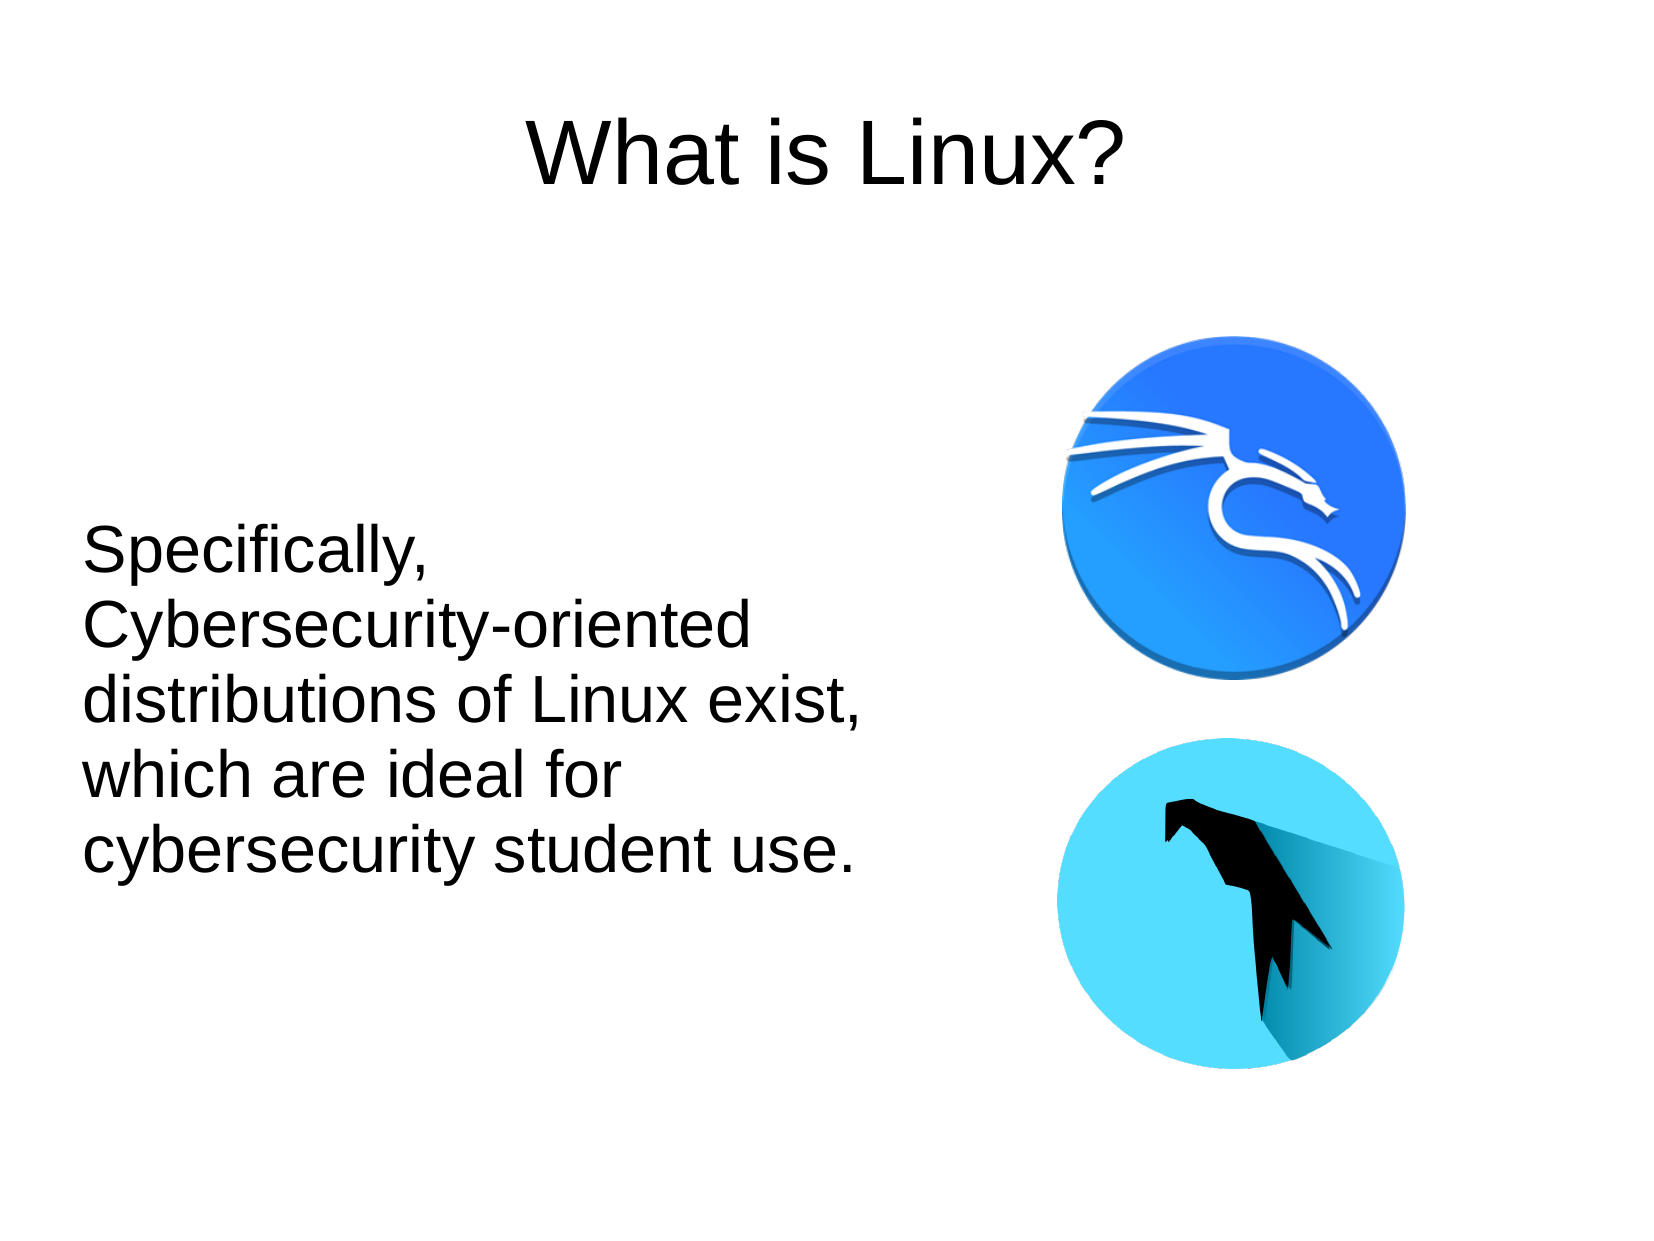

# What is Linux?
Specifically,
Cybersecurity-oriented
distributions of Linux exist,
which are ideal for
cybersecurity student use.